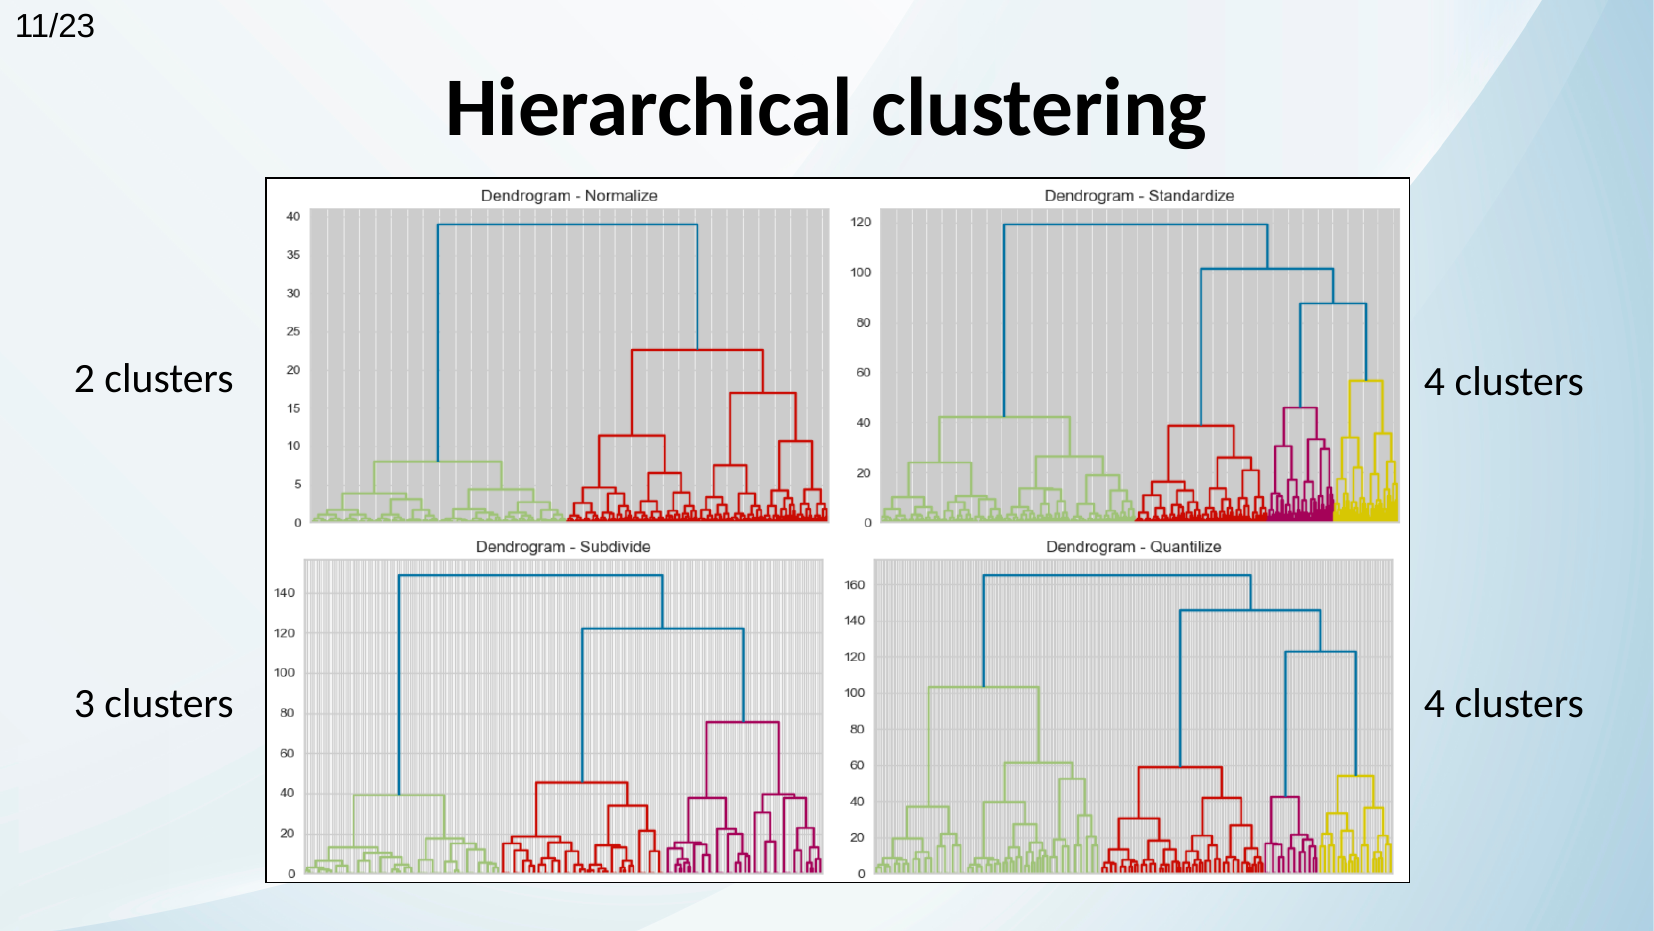

11/23
# Hierarchical clustering
2 clusters
4 clusters
3 clusters
4 clusters